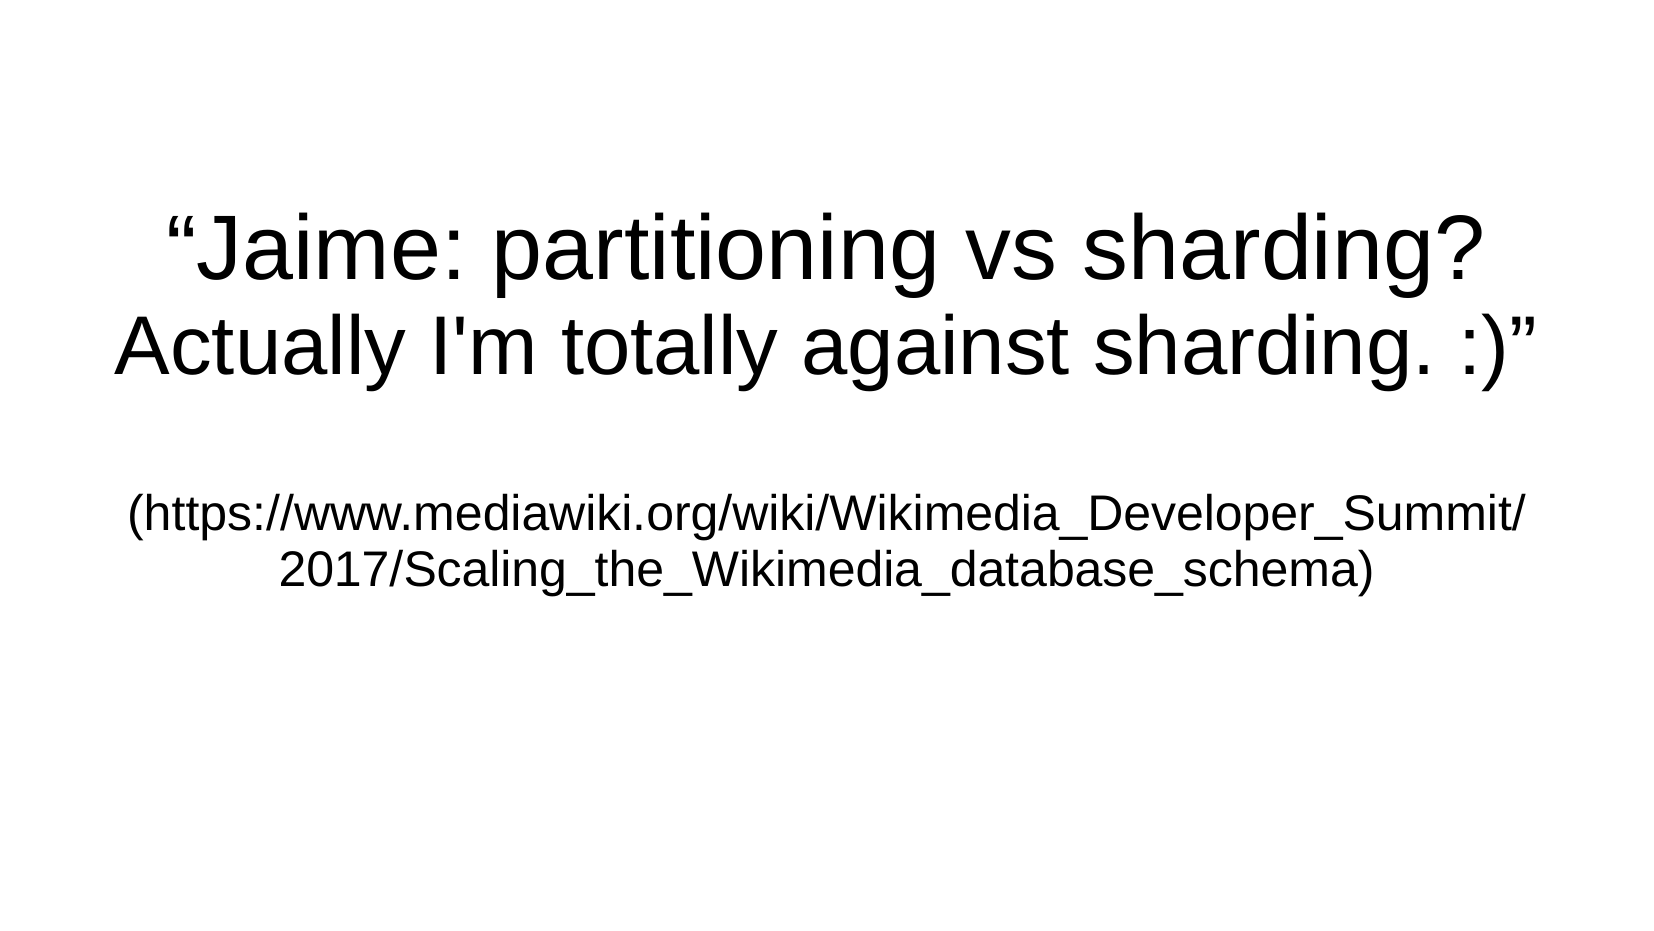

# “Jaime: partitioning vs sharding? Actually I'm totally against sharding. :)”
(https://www.mediawiki.org/wiki/Wikimedia_Developer_Summit/2017/Scaling_the_Wikimedia_database_schema)